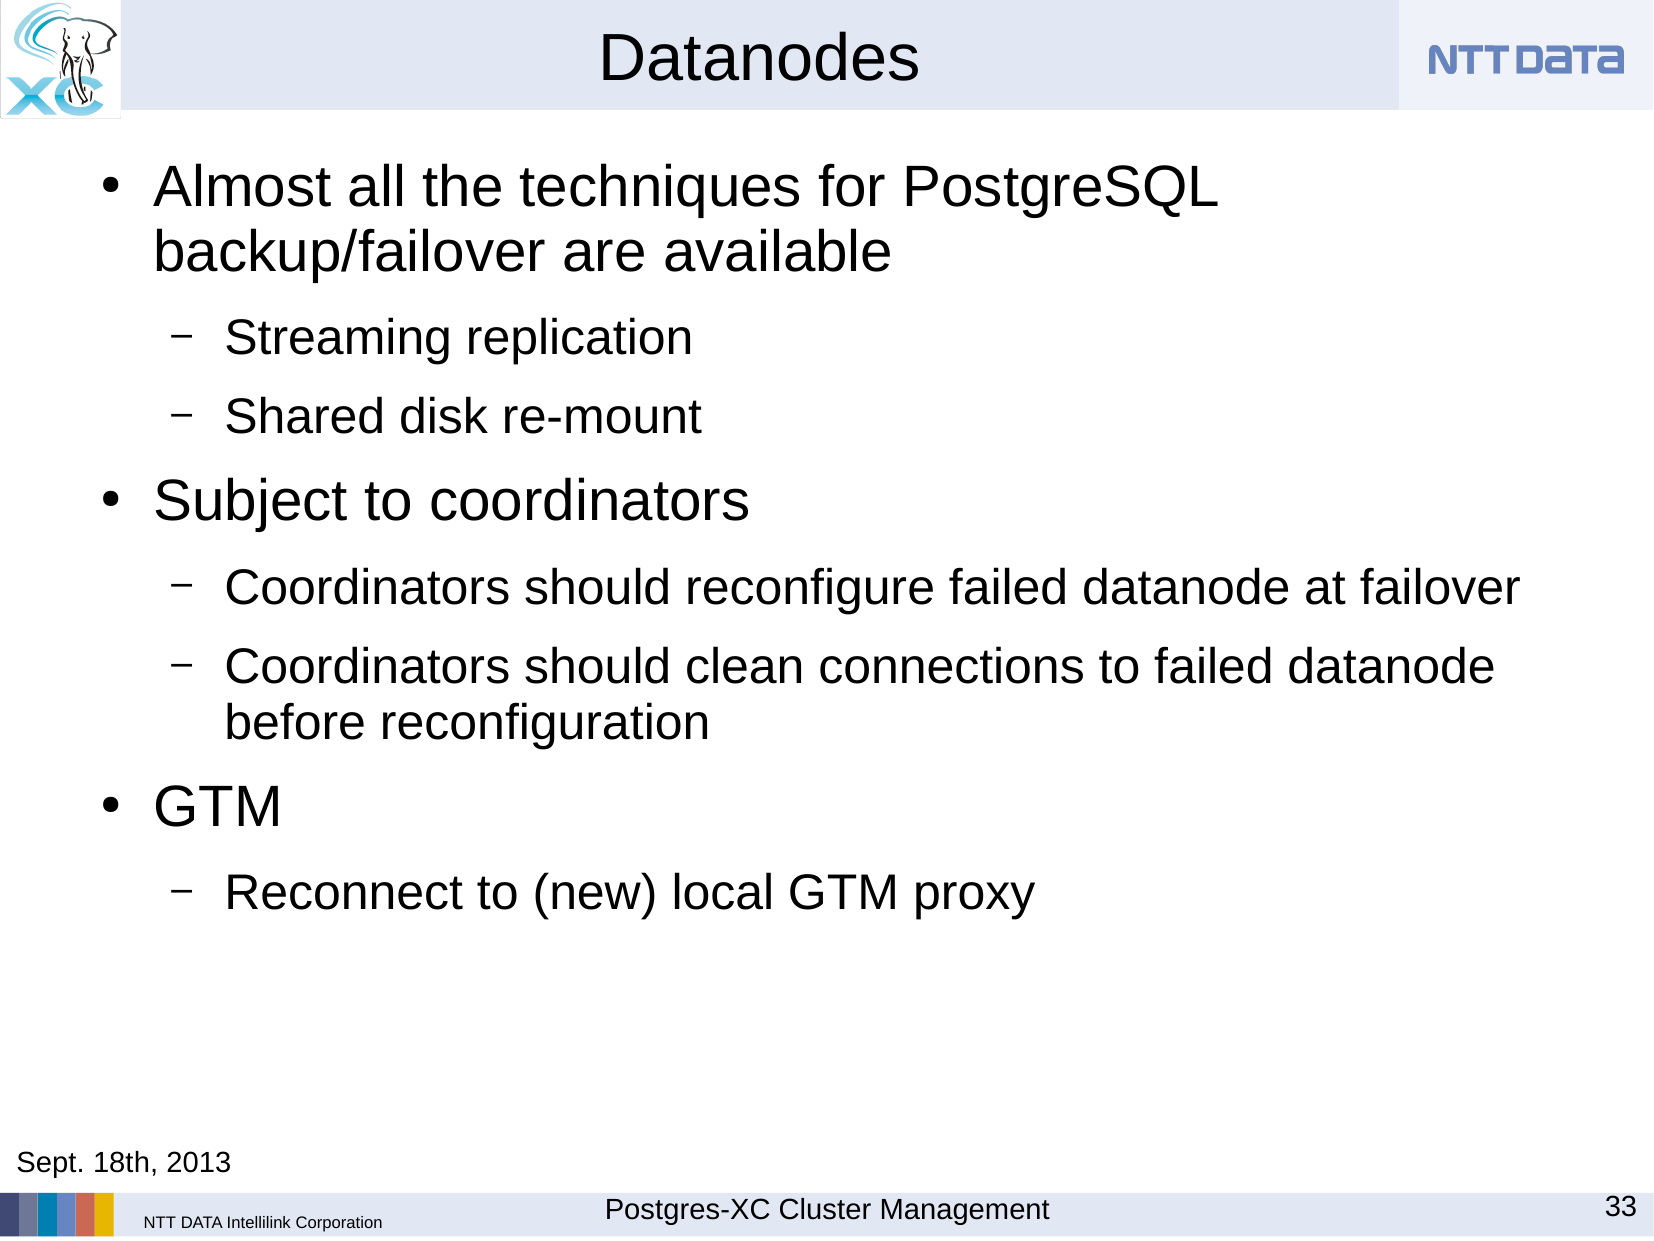

# Datanodes
Almost all the techniques for PostgreSQL backup/failover are available
Streaming replication
Shared disk re-mount
Subject to coordinators
Coordinators should reconfigure failed datanode at failover
Coordinators should clean connections to failed datanode before reconfiguration
GTM
Reconnect to (new) local GTM proxy
Sept. 18th, 2013
33
Postgres-XC Cluster Management